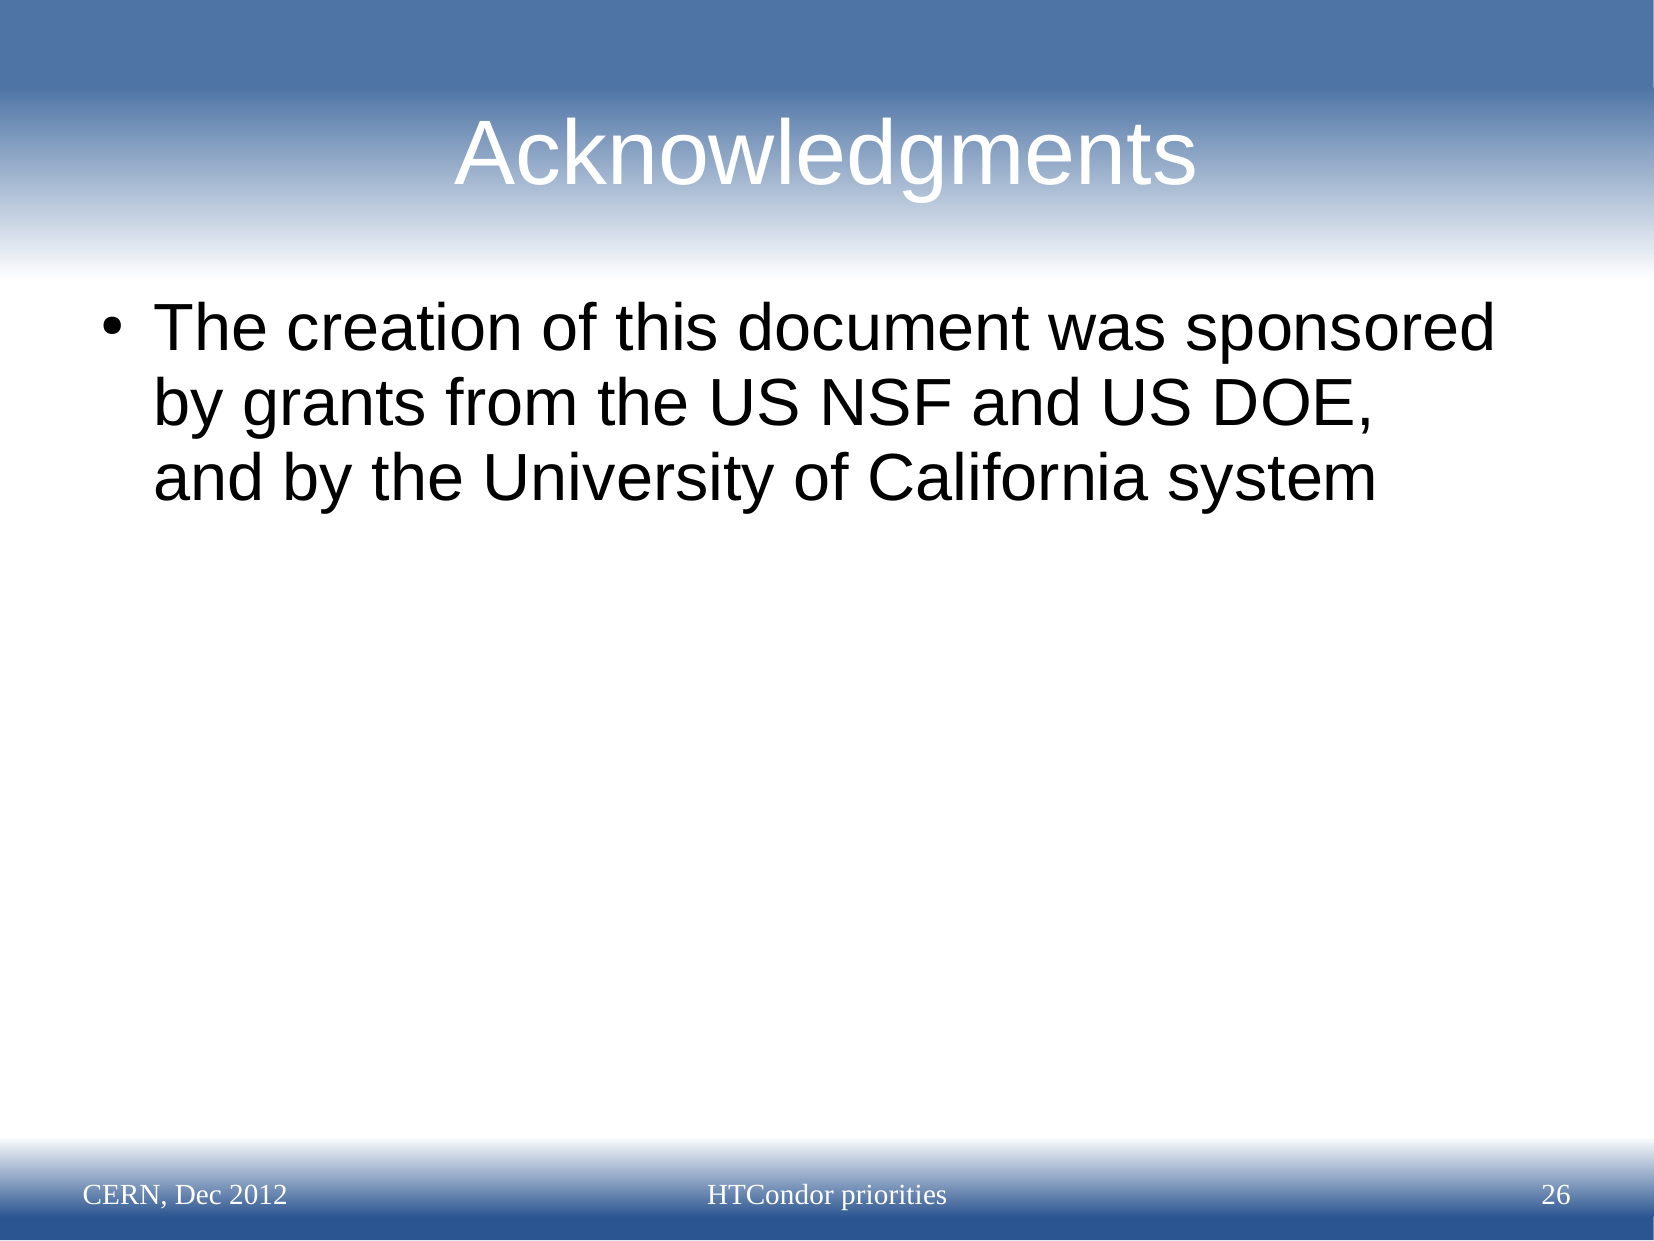

# Acknowledgments
The creation of this document was sponsored by grants from the US NSF and US DOE,
and by the University of California system
CERN, Dec 2012
HTCondor priorities
26